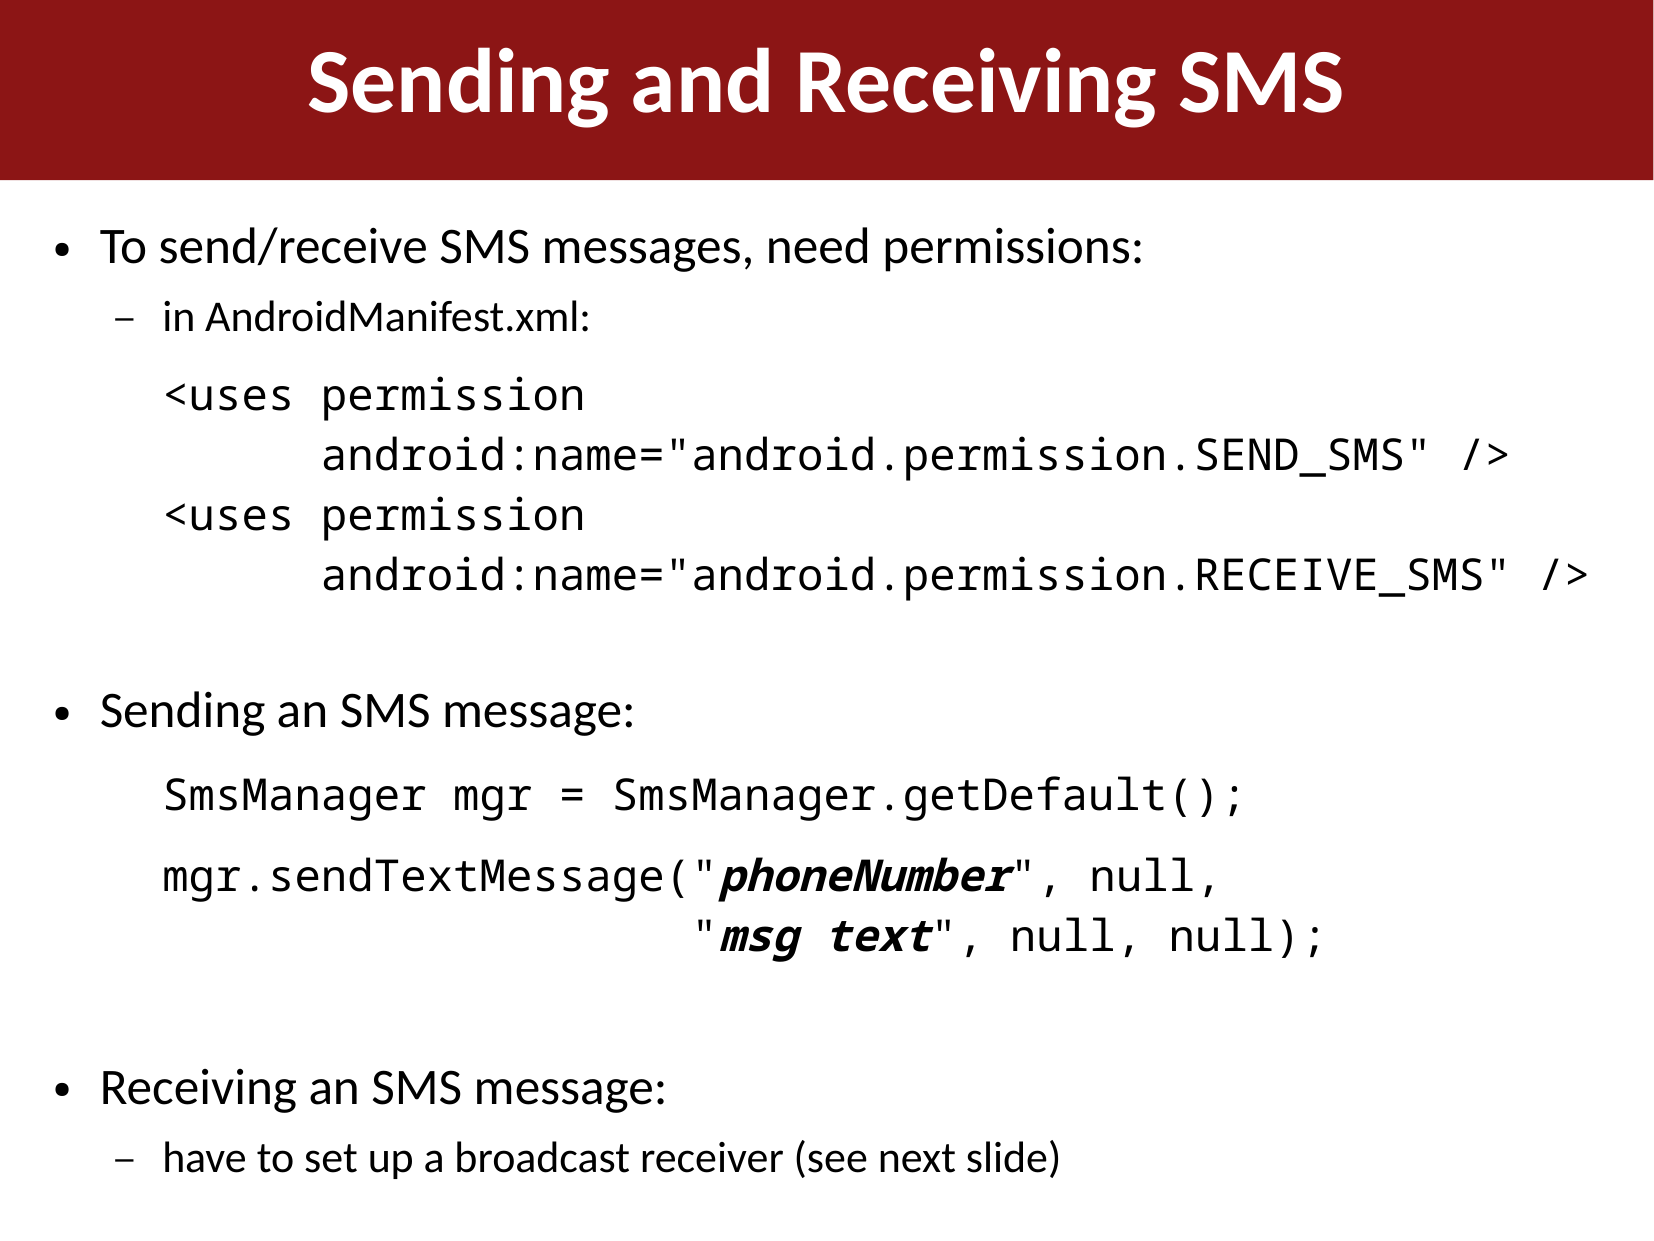

# Sending and Receiving SMS
To send/receive SMS messages, need permissions:
in AndroidManifest.xml:
<uses permission
 android:name="android.permission.SEND_SMS" />
<uses permission
 android:name="android.permission.RECEIVE_SMS" />
Sending an SMS message:
SmsManager mgr = SmsManager.getDefault();
mgr.sendTextMessage("phoneNumber", null,
 "msg text", null, null);
Receiving an SMS message:
have to set up a broadcast receiver (see next slide)